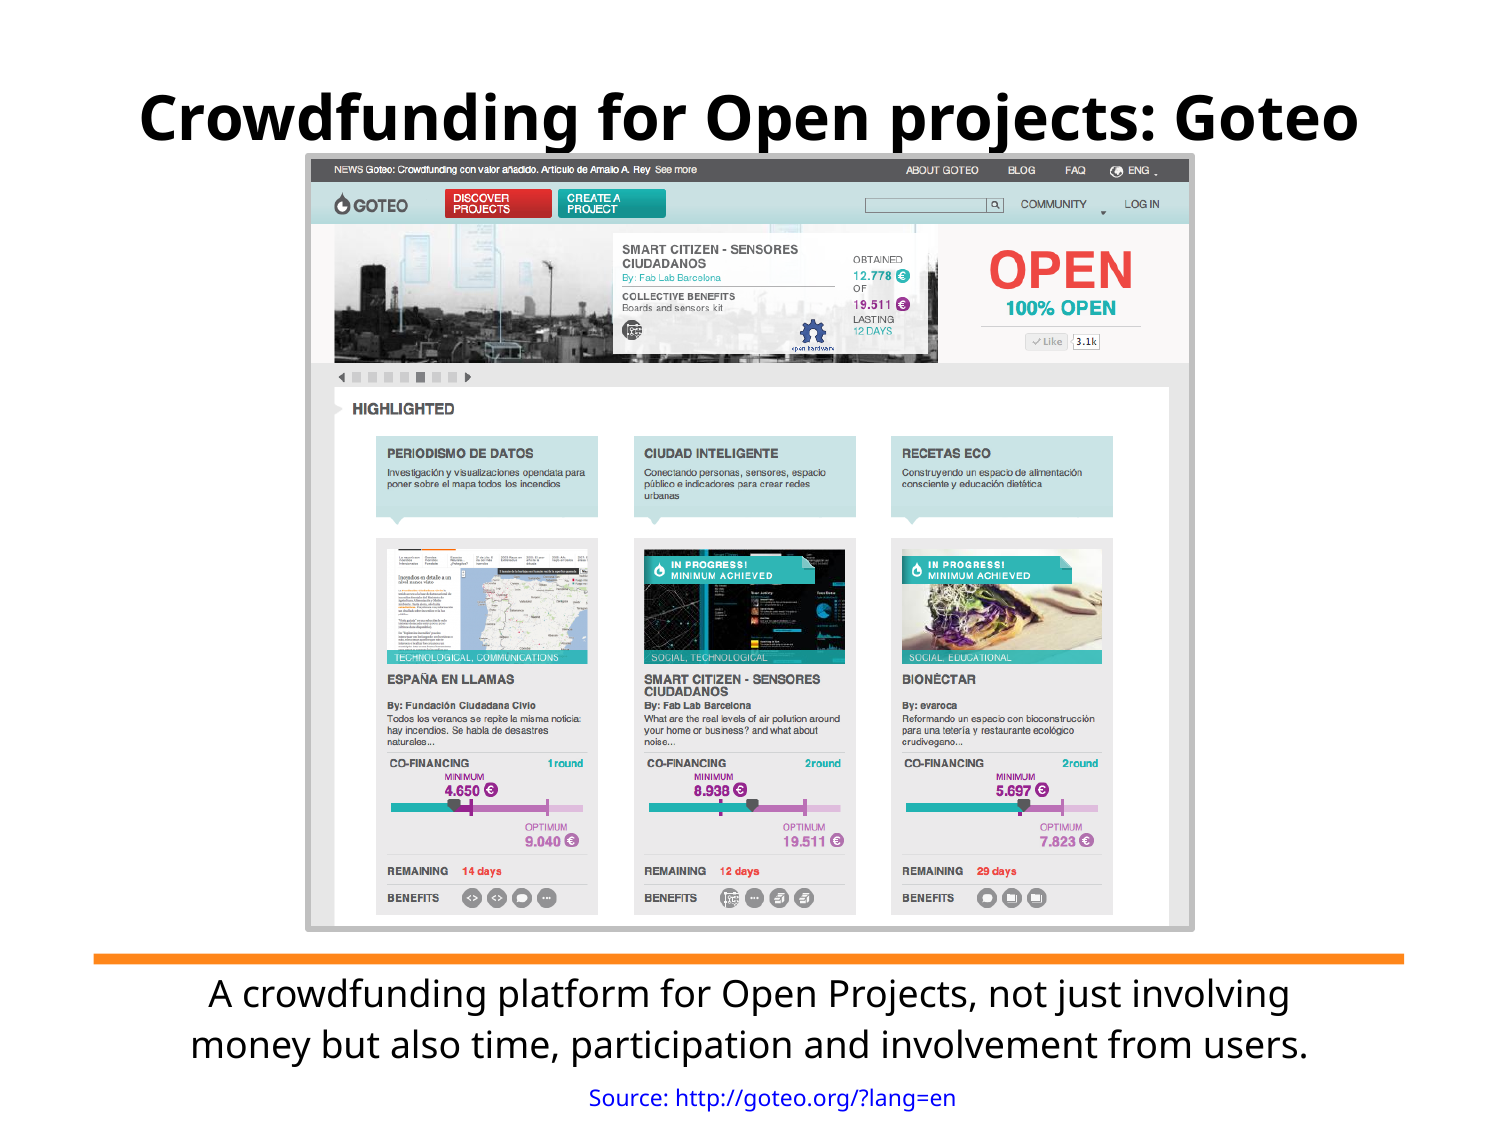

# Crowdfunding for Open projects: Goteo
A crowdfunding platform for Open Projects, not just involving money but also time, participation and involvement from users.
Source: http://goteo.org/?lang=en